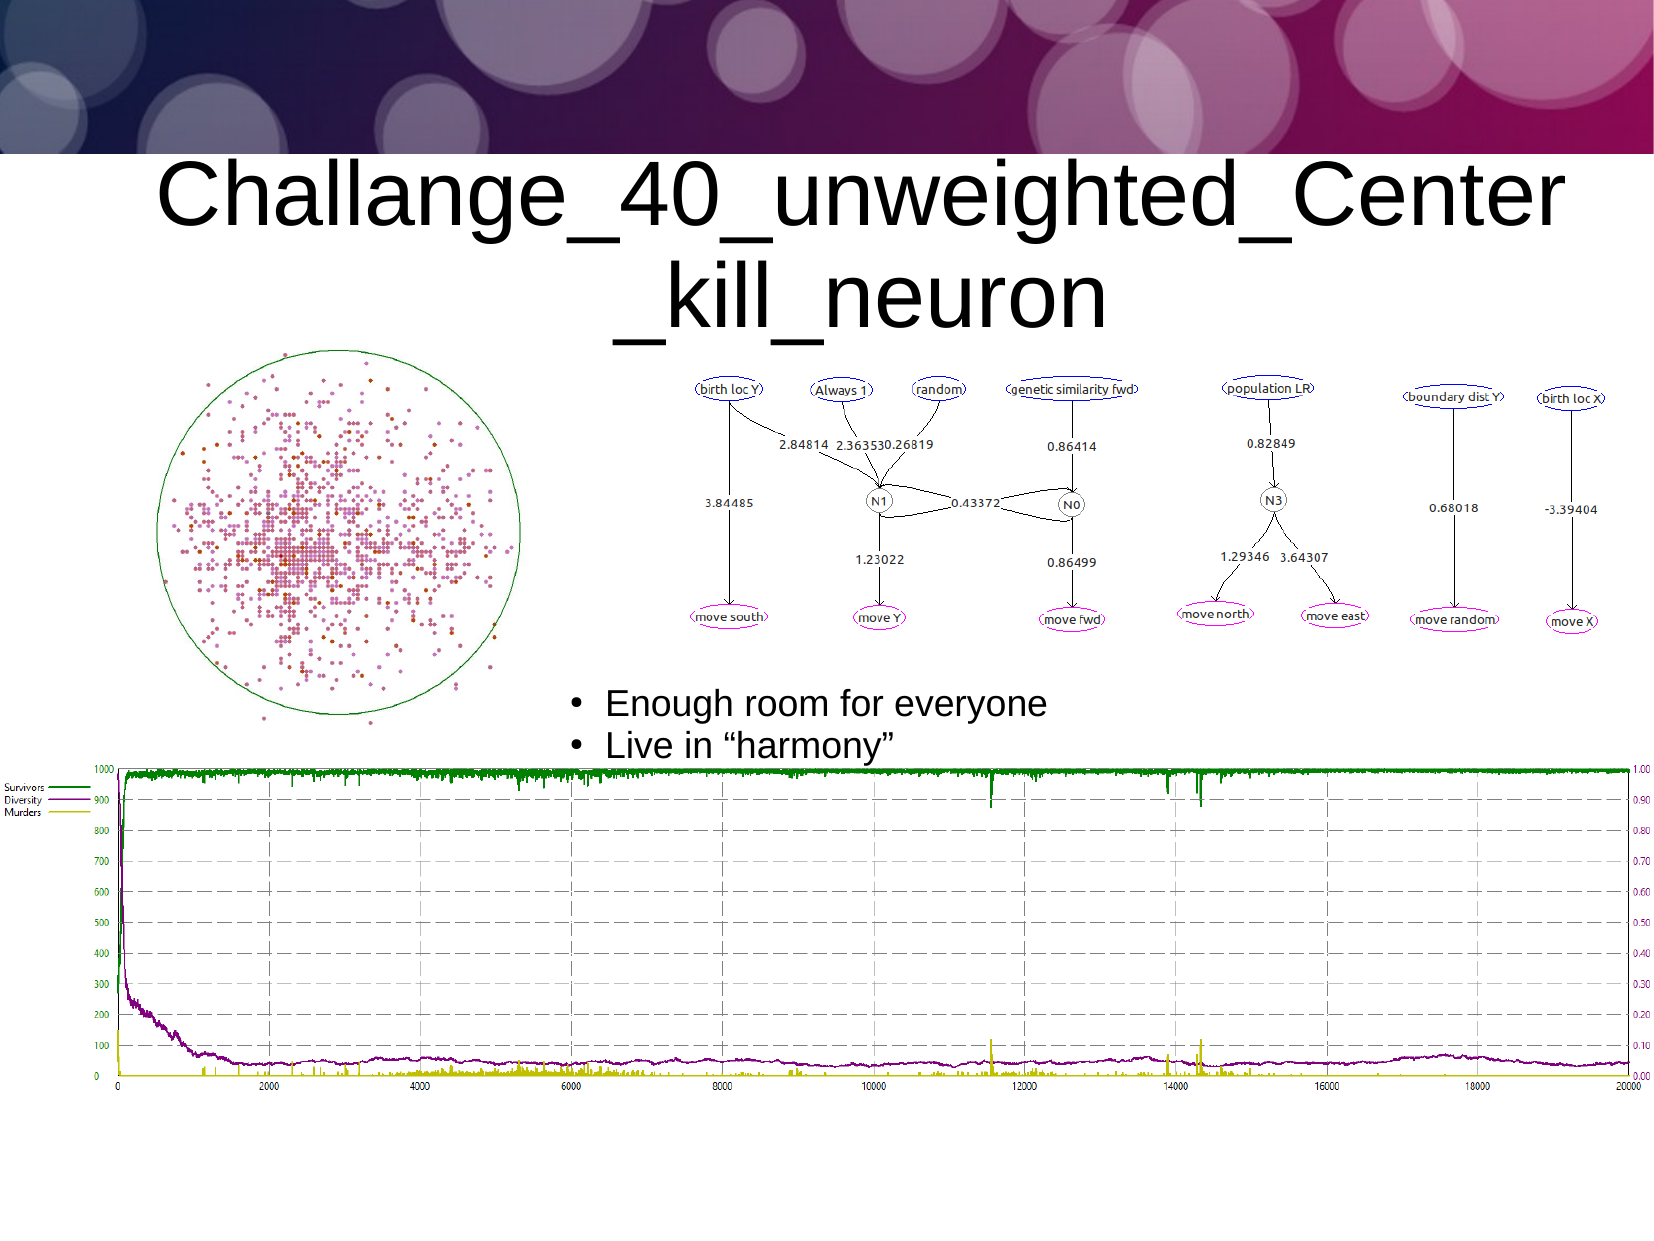

# Challange_40_unweighted_Center_kill_neuron
Enough room for everyone
Live in “harmony”